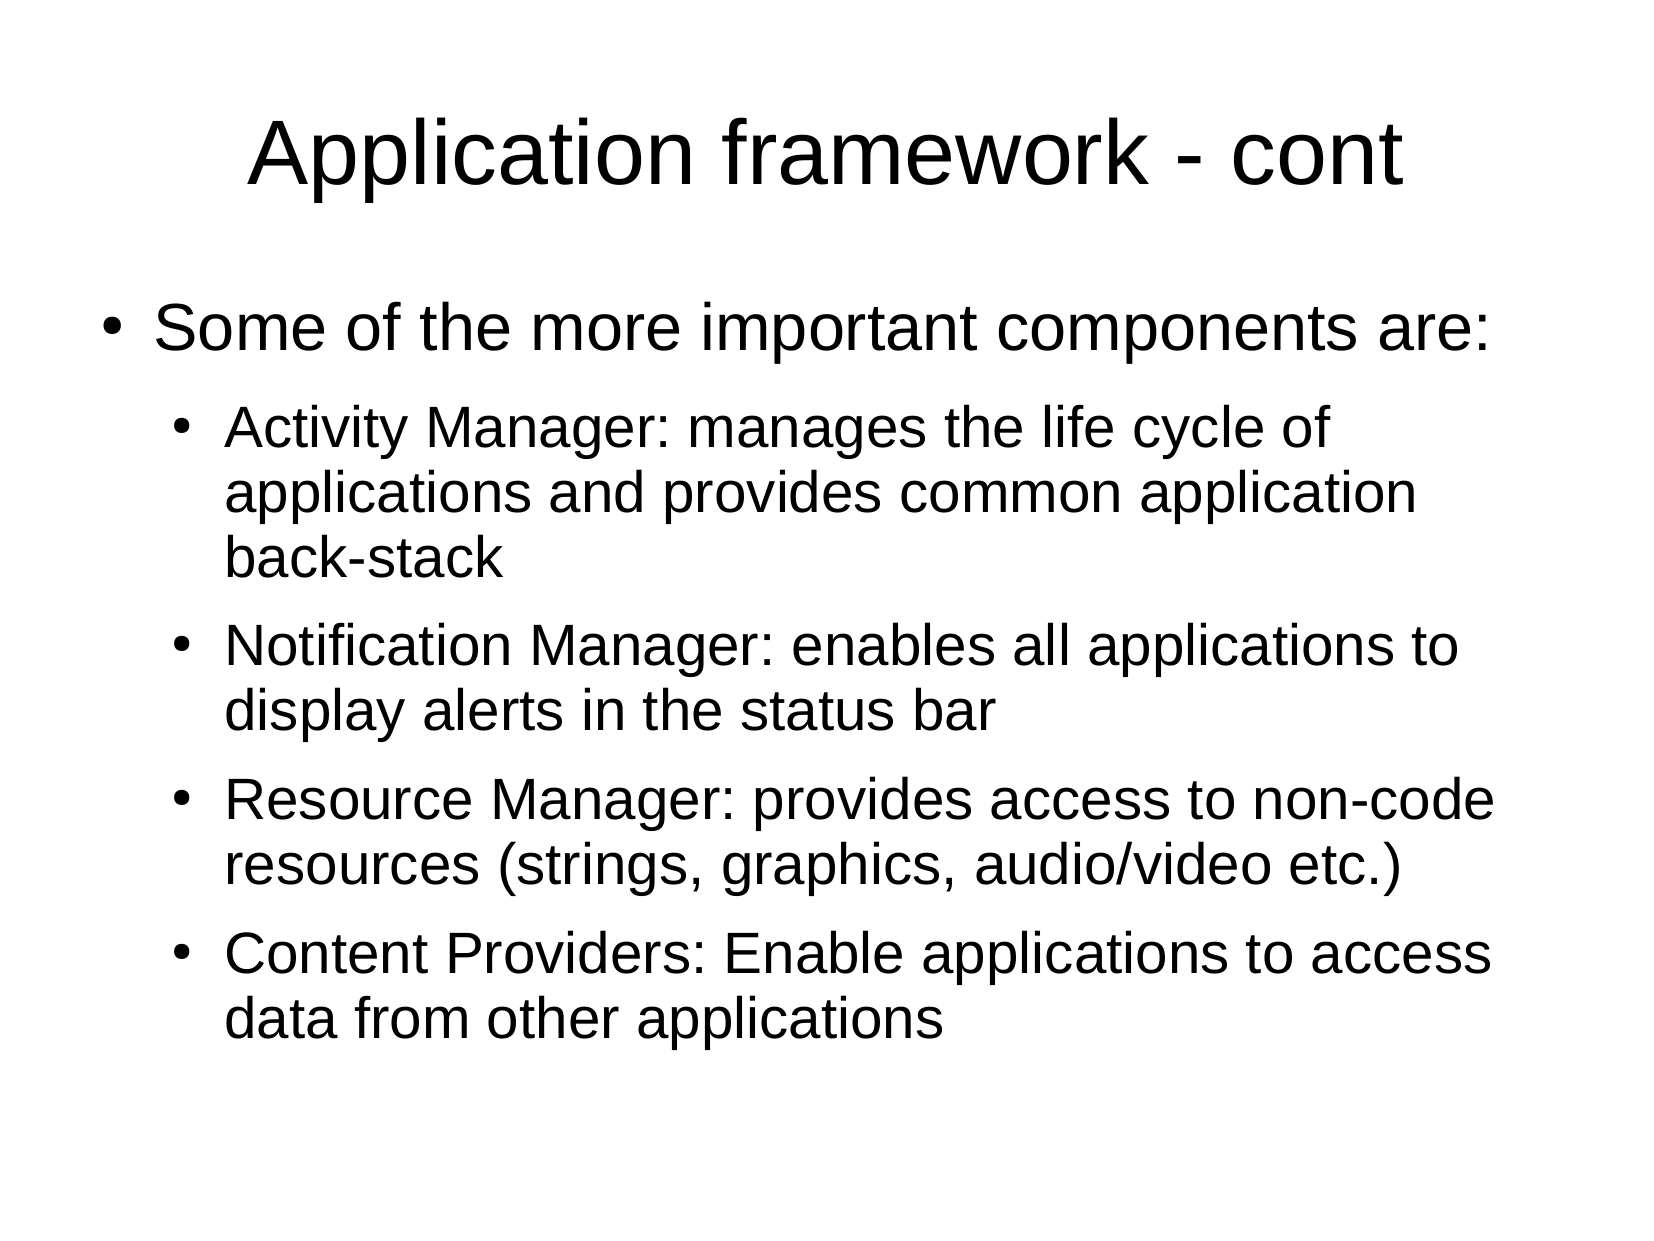

# Application framework - cont
Some of the more important components are:
Activity Manager: manages the life cycle of applications and provides common application back-stack
Notification Manager: enables all applications to display alerts in the status bar
Resource Manager: provides access to non-code resources (strings, graphics, audio/video etc.)
Content Providers: Enable applications to access data from other applications